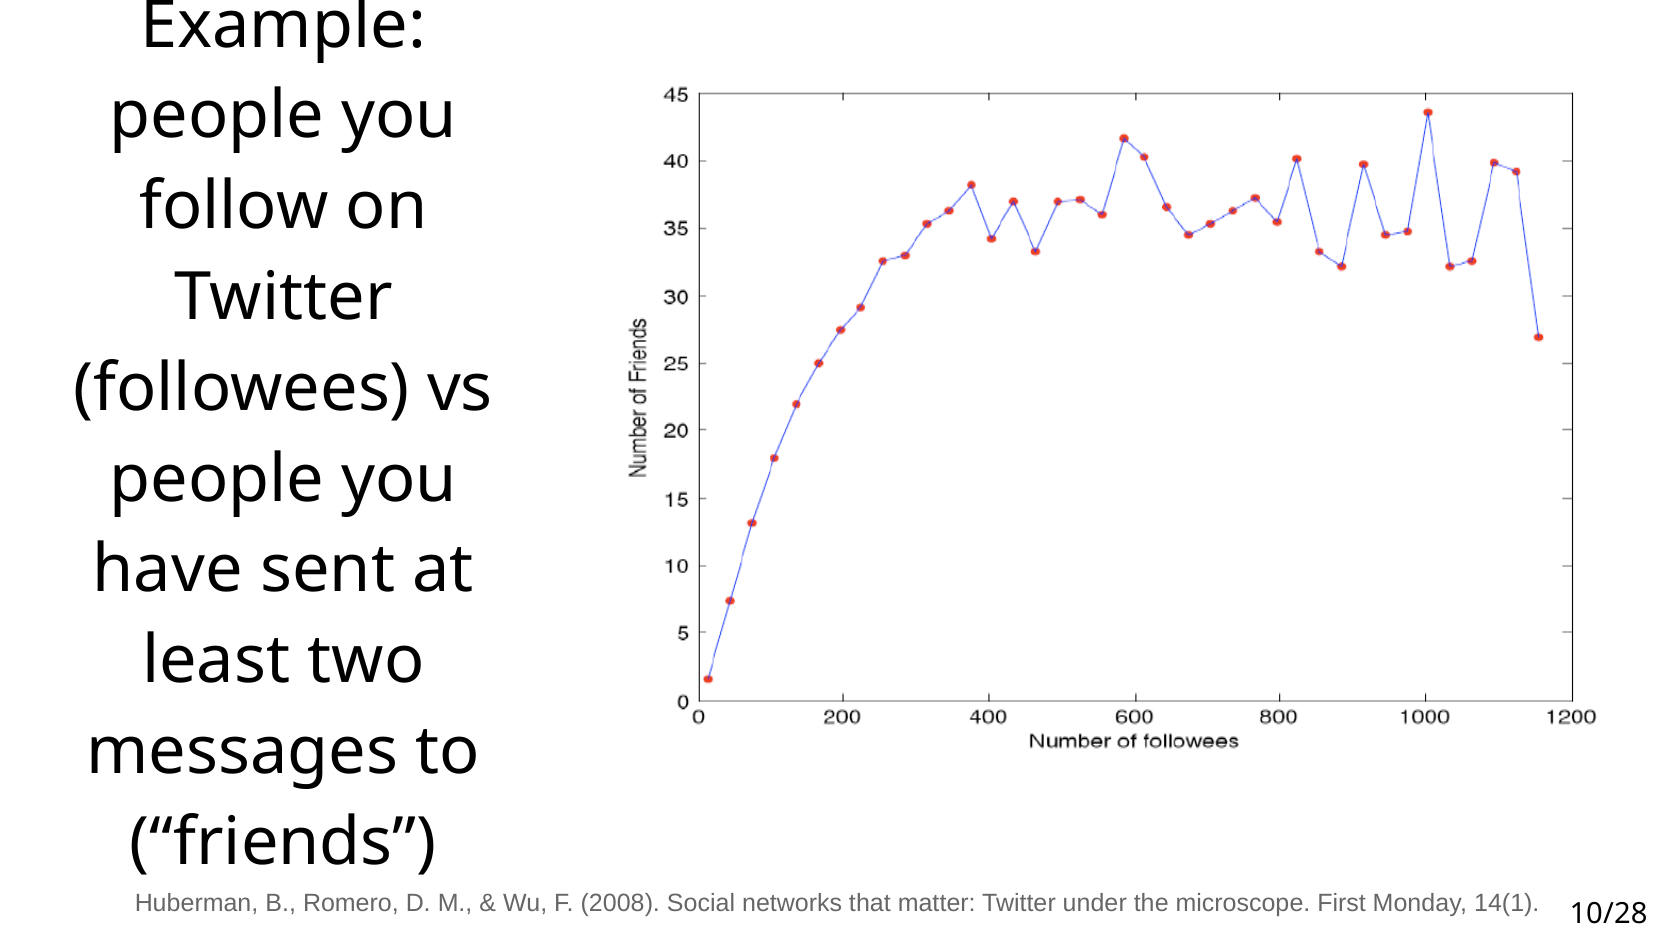

# Example: people you follow on Twitter (followees) vs people you have sent at least two messages to (“friends”)
Huberman, B., Romero, D. M., & Wu, F. (2008). Social networks that matter: Twitter under the microscope. First Monday, 14(1).
10